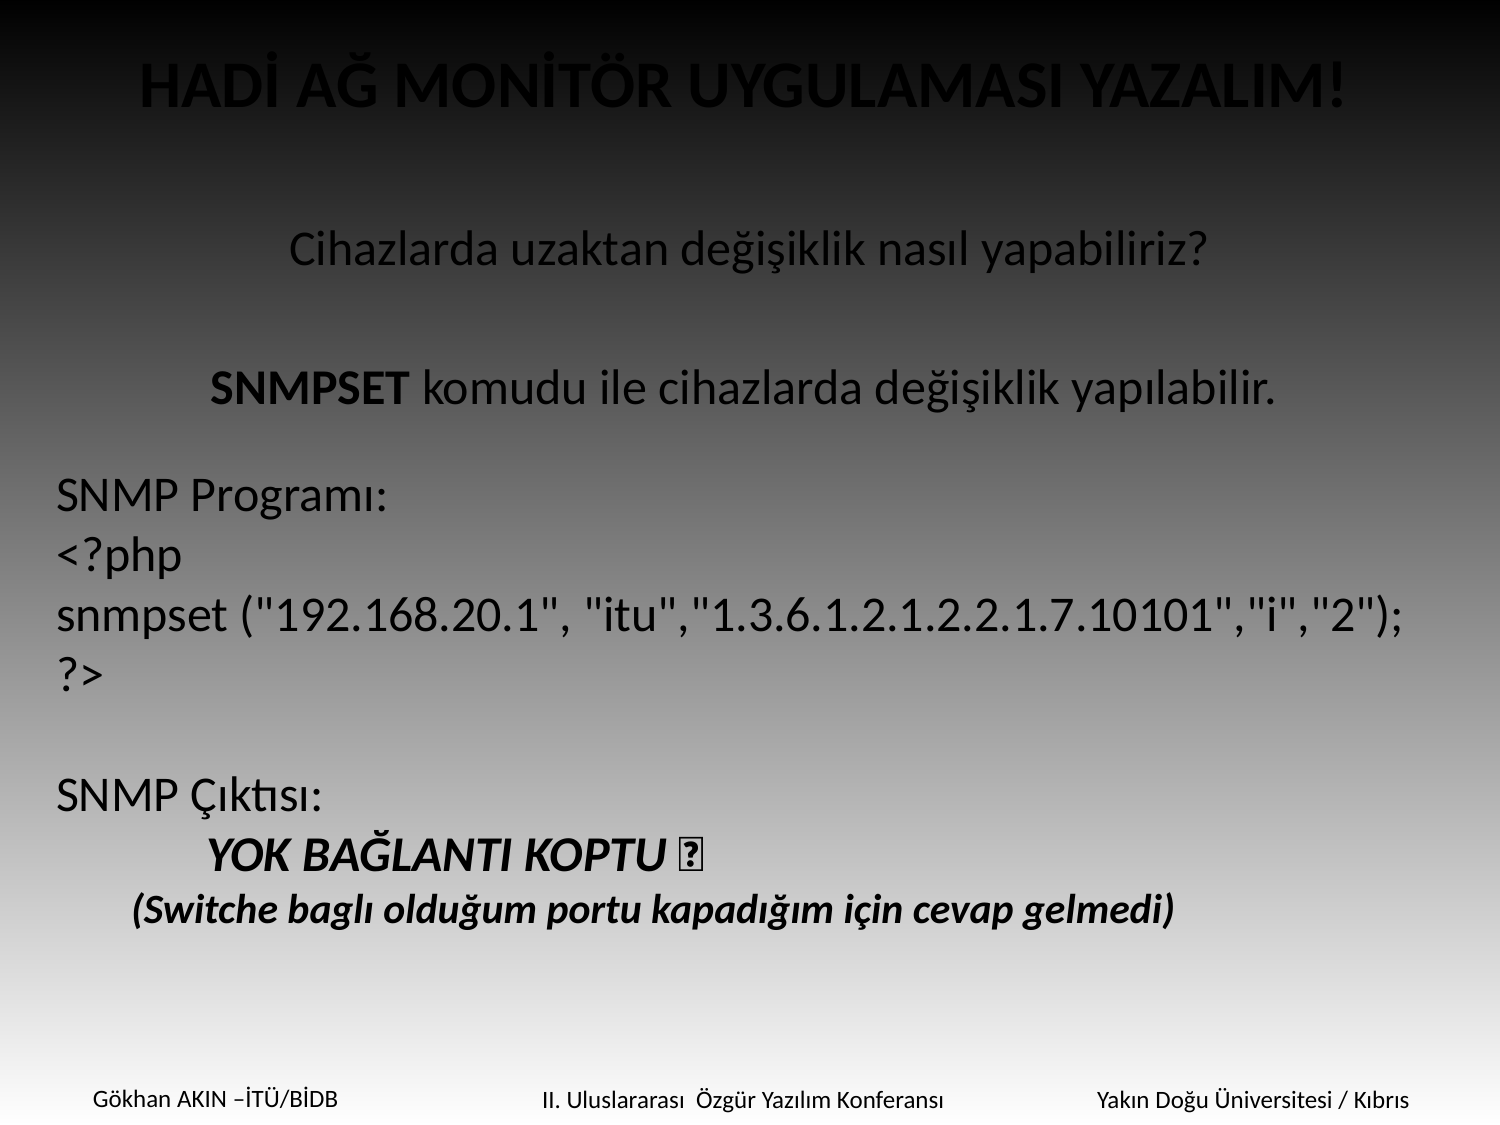

HADİ AĞ MONİTÖR UYGULAMASI YAZALIM!
Cihazlarda uzaktan değişiklik nasıl yapabiliriz?
SNMPSET komudu ile cihazlarda değişiklik yapılabilir.
SNMP Programı:
<?php
snmpset ("192.168.20.1", "itu","1.3.6.1.2.1.2.2.1.7.10101","i","2");
?>
SNMP Çıktısı:
		YOK BAĞLANTI KOPTU 
	(Switche baglı olduğum portu kapadığım için cevap gelmedi)